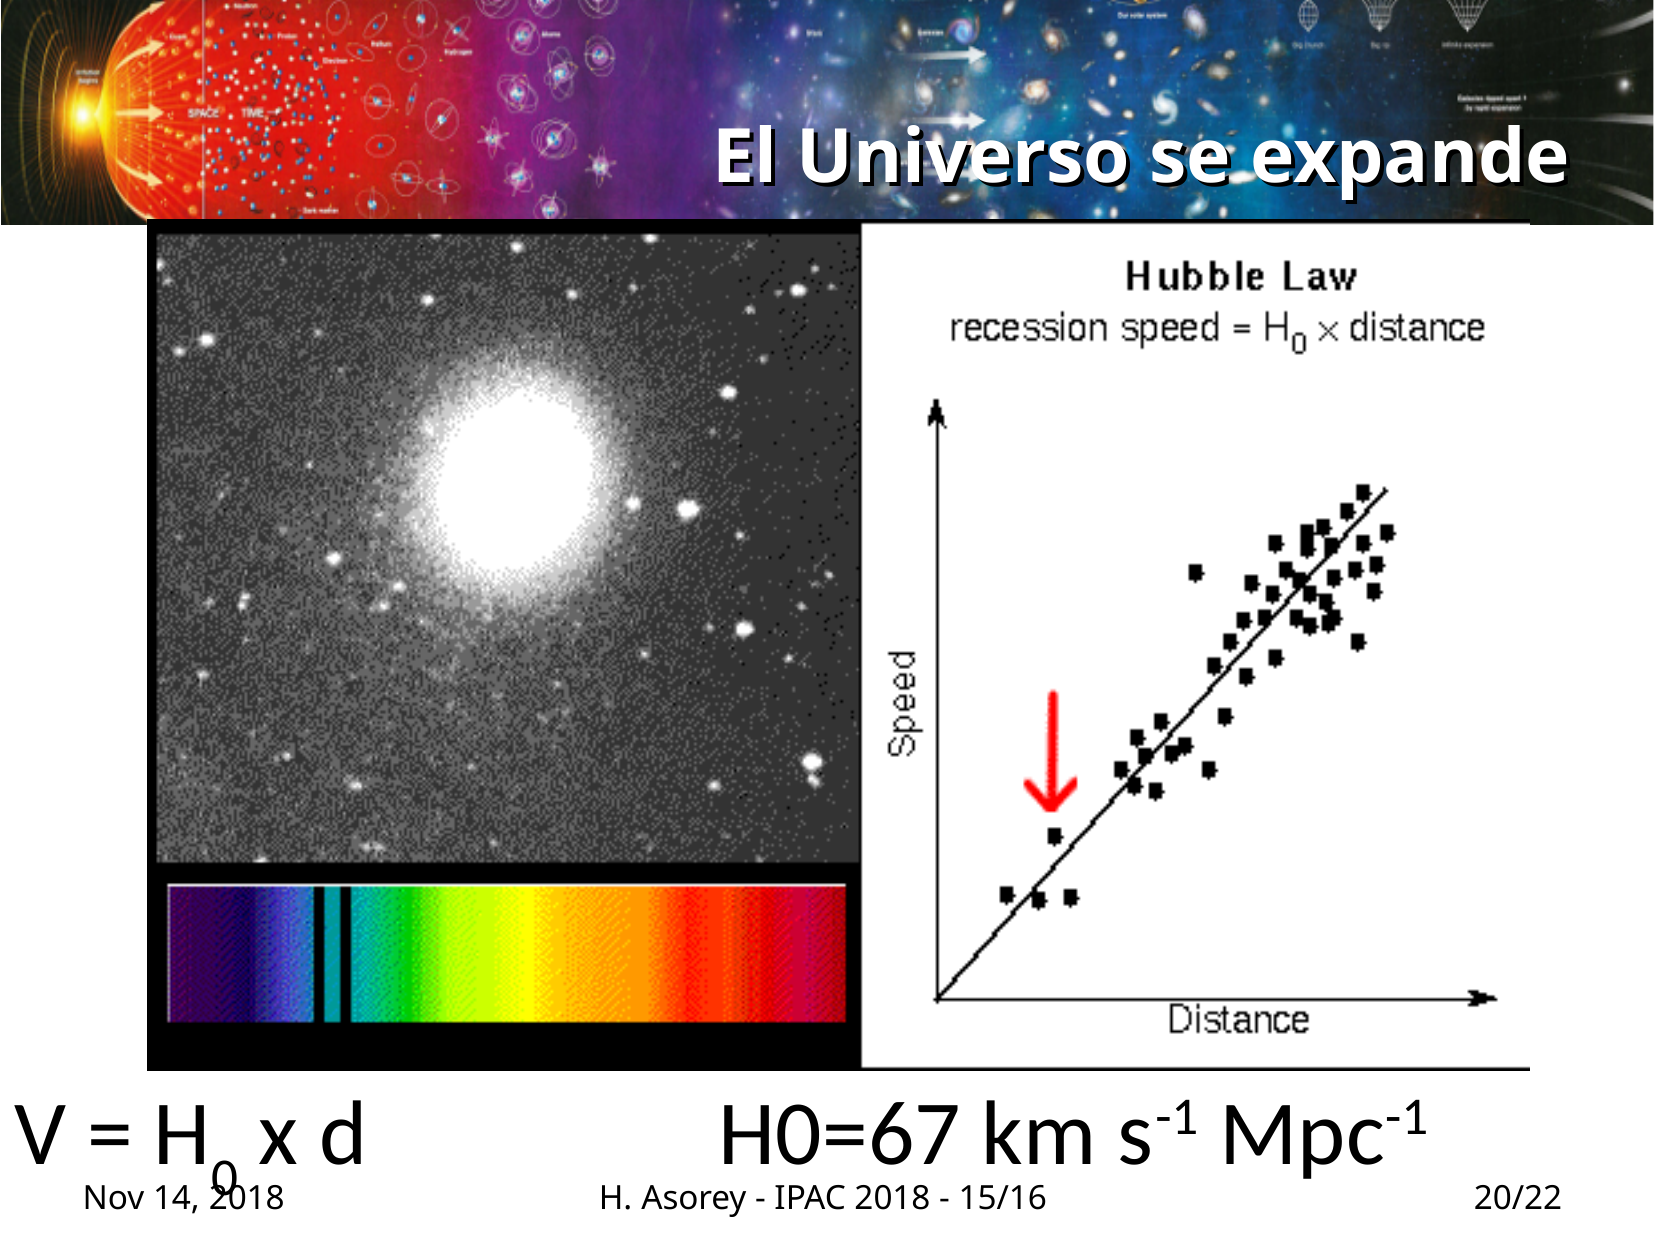

# El Universo se expande
V = H0 x d H0=67 km s-1 Mpc-1
Nov 14, 2018
H. Asorey - IPAC 2018 - 15/16
20